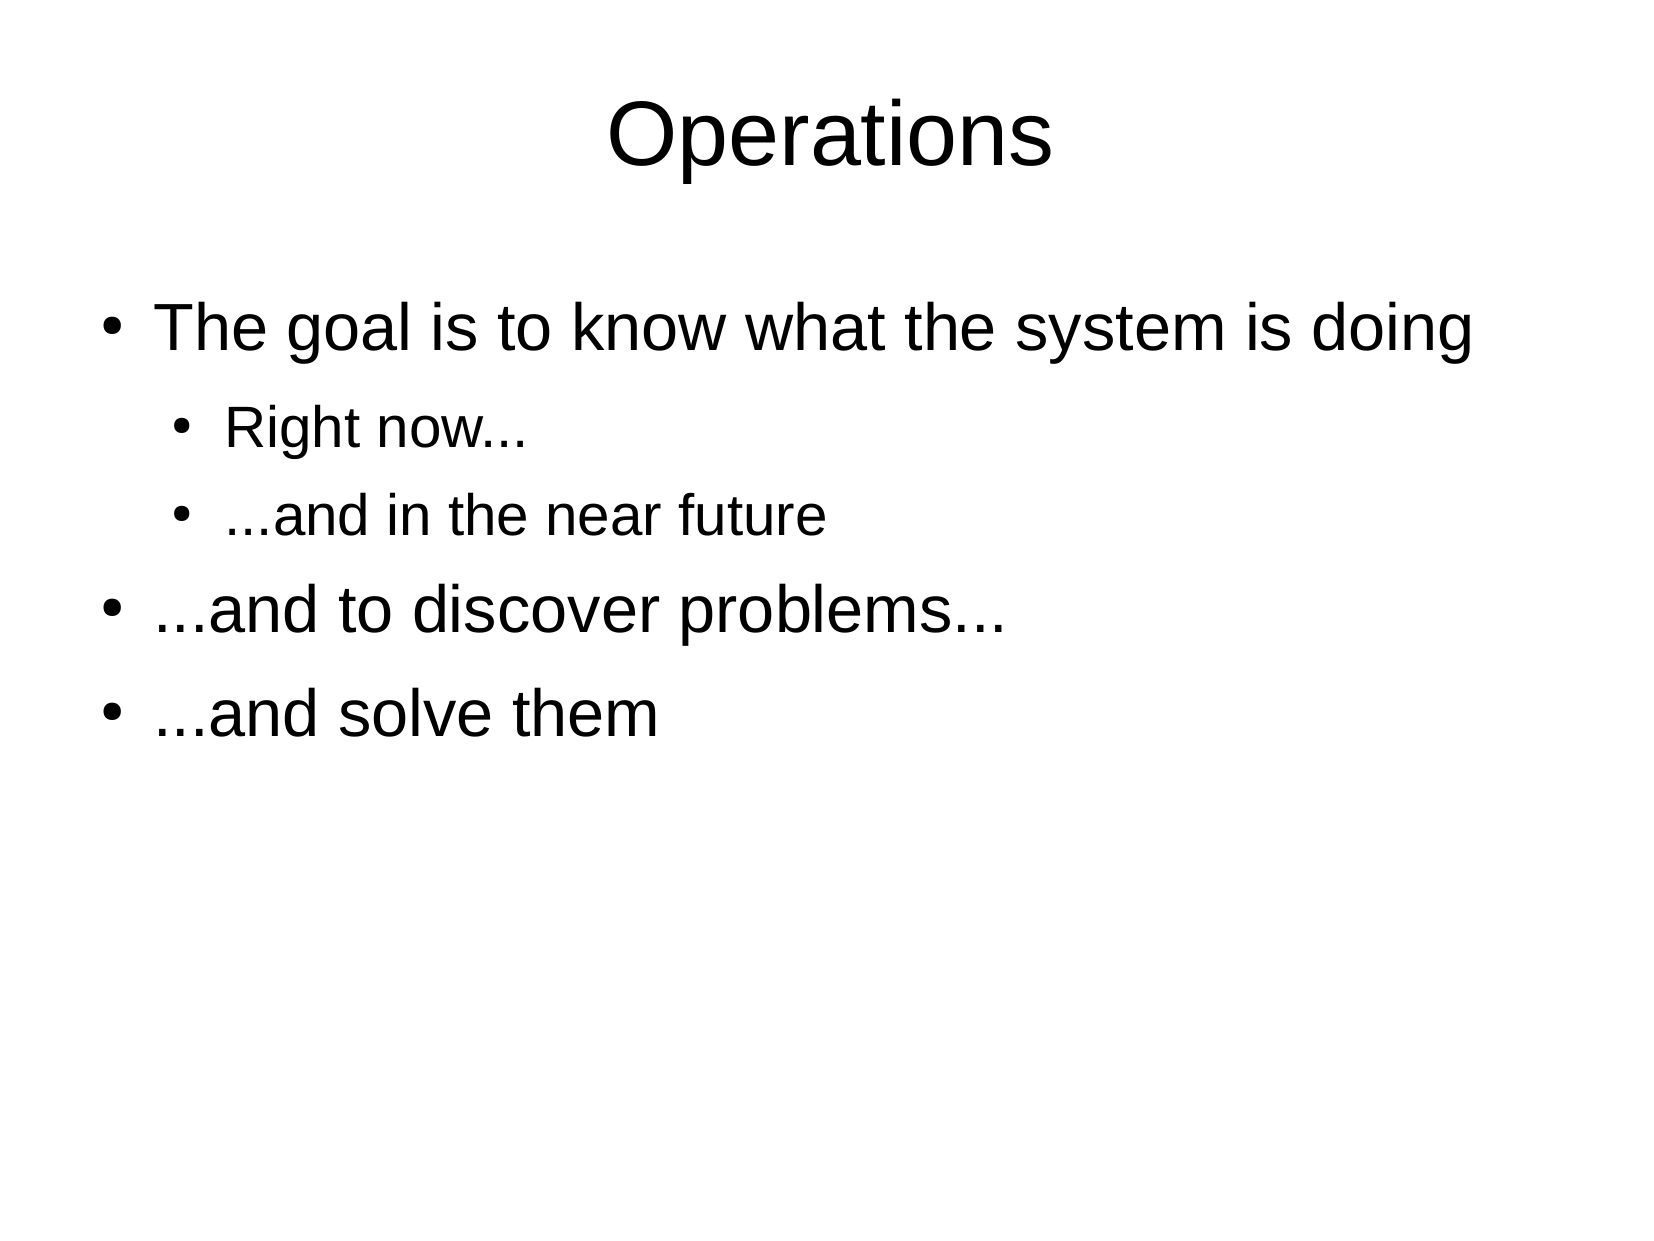

# Operations
The goal is to know what the system is doing
Right now...
...and in the near future
...and to discover problems...
...and solve them